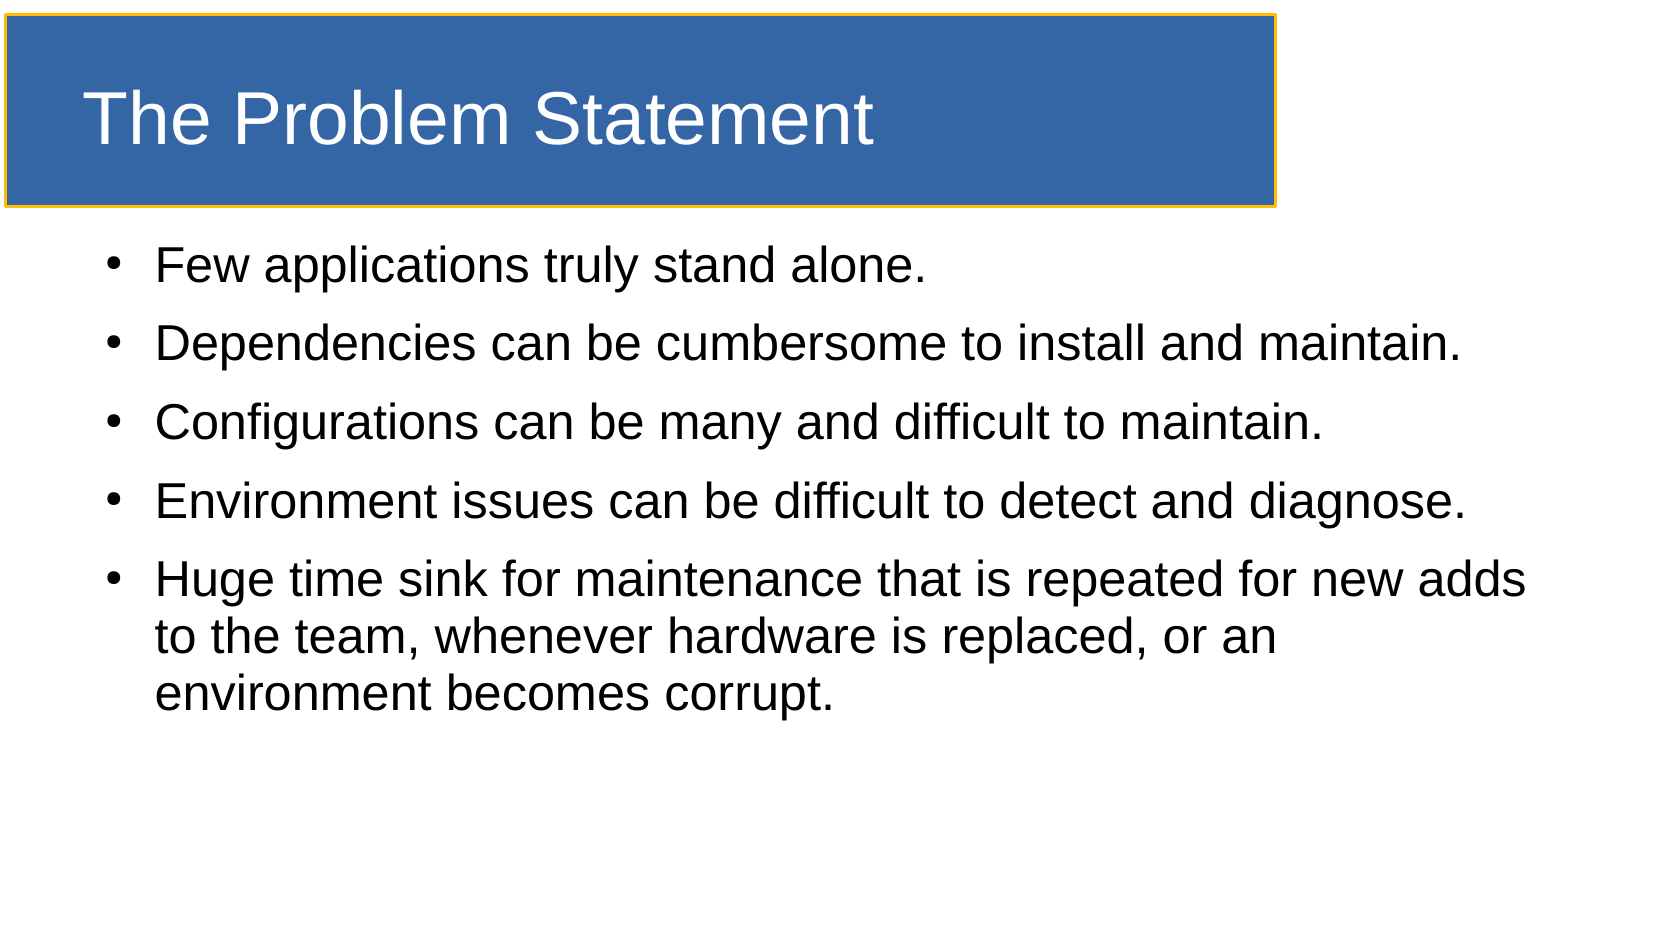

# The Problem Statement
Few applications truly stand alone.
Dependencies can be cumbersome to install and maintain.
Configurations can be many and difficult to maintain.
Environment issues can be difficult to detect and diagnose.
Huge time sink for maintenance that is repeated for new adds to the team, whenever hardware is replaced, or an environment becomes corrupt.